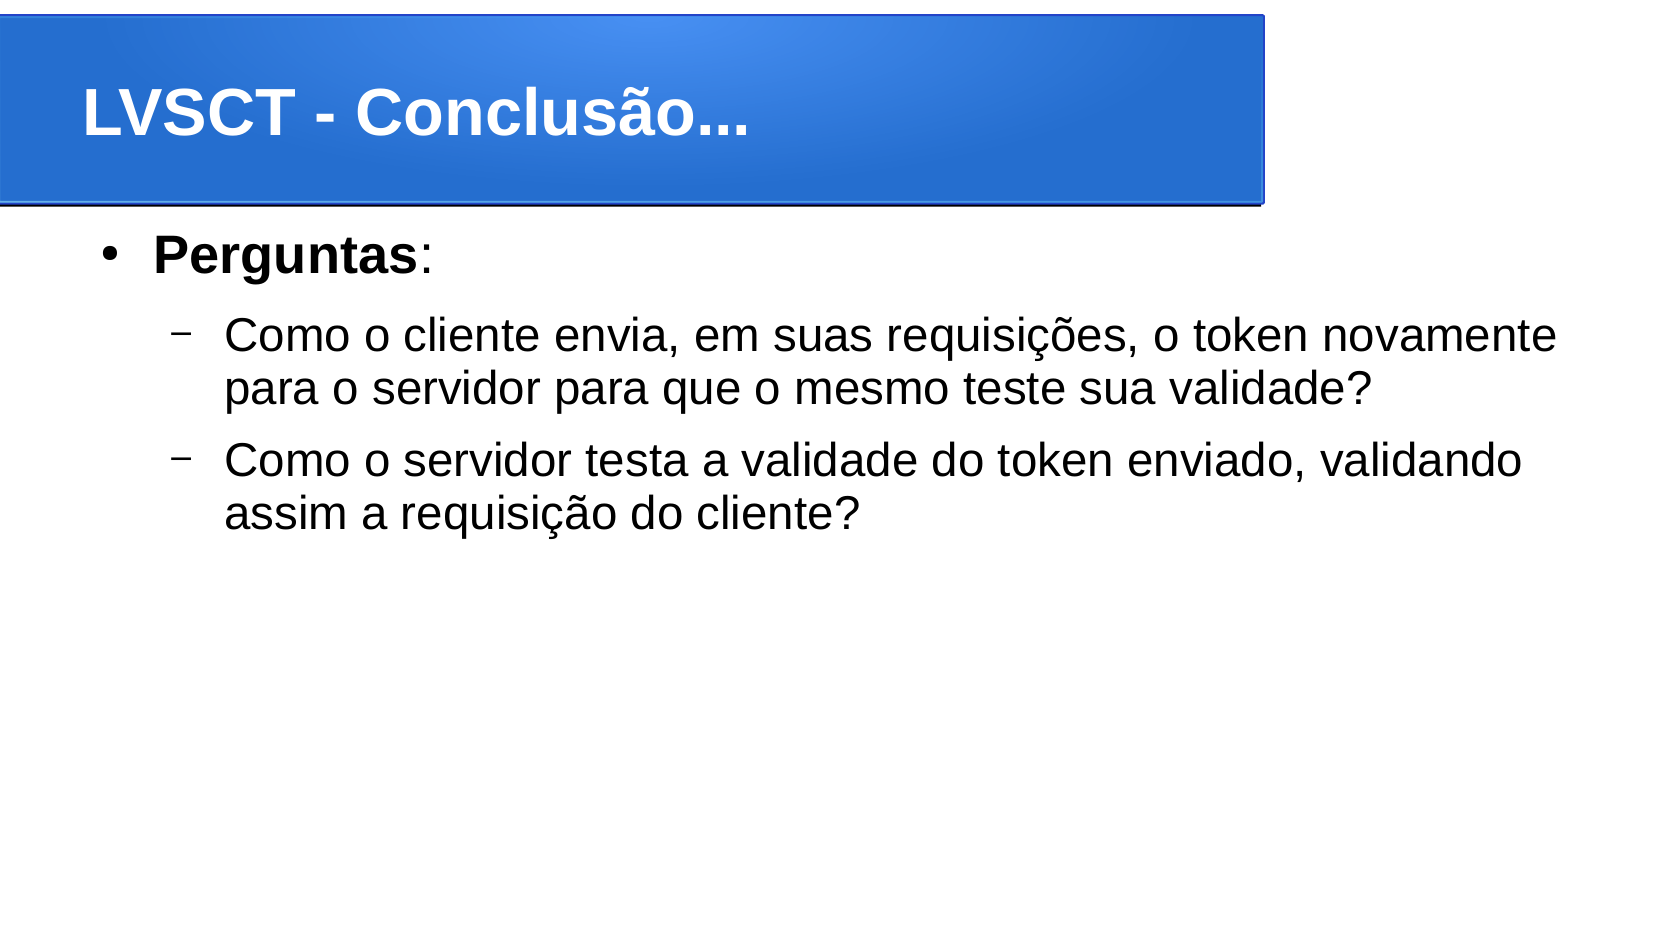

# LVSCT - Conclusão...
Perguntas:
Como o cliente envia, em suas requisições, o token novamente para o servidor para que o mesmo teste sua validade?
Como o servidor testa a validade do token enviado, validando assim a requisição do cliente?